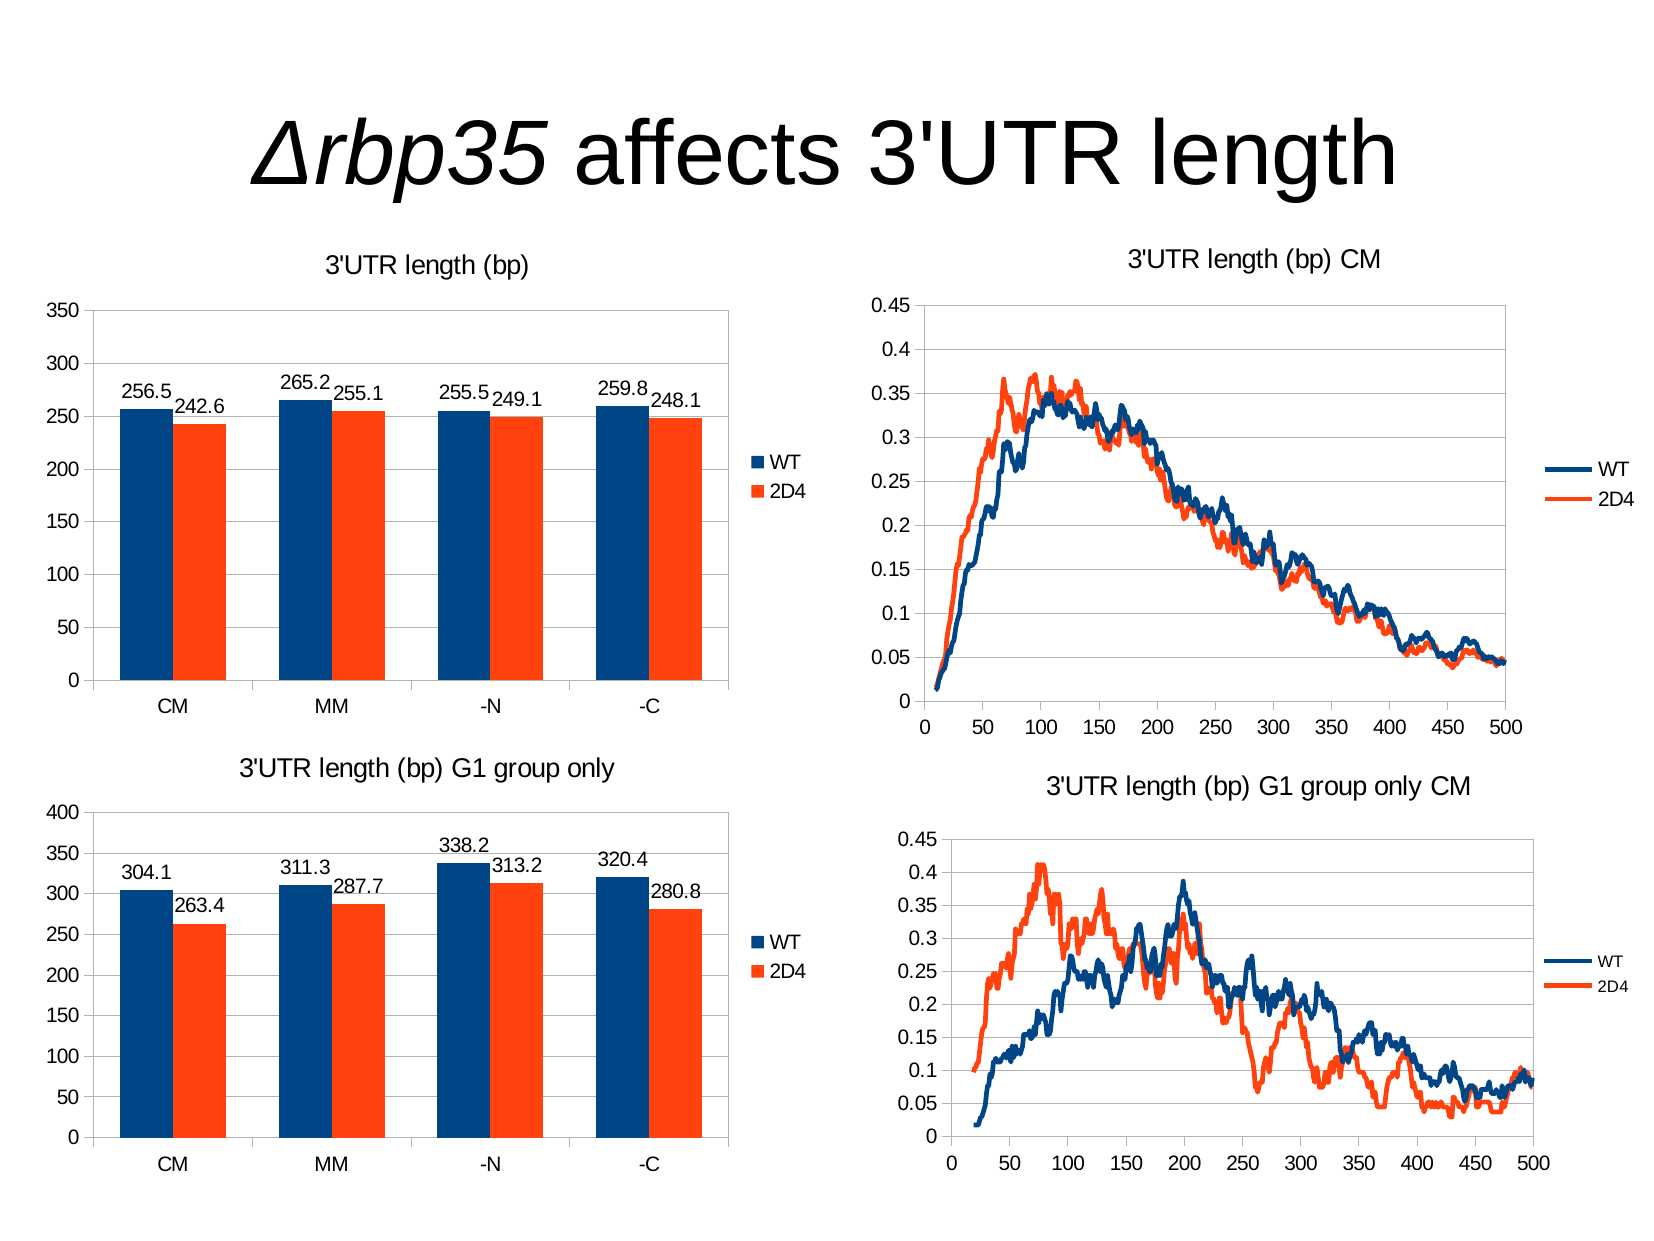

# Δrbp35 affects 3'UTR length
### Chart: 3'UTR length (bp) CM
| Category | WT | 2D4 |
|---|---|---|
### Chart: 3'UTR length (bp)
| Category | WT | 2D4 |
|---|---|---|
| CM | 256.52 | 242.63 |
| MM | 265.17 | 255.07 |
| -N | 255.51 | 249.06 |
| -C | 259.77 | 248.07 |
### Chart: 3'UTR length (bp) G1 group only
| Category | WT | 2D4 |
|---|---|---|
| CM | 304.11 | 263.42 |
| MM | 311.29 | 287.66 |
| -N | 338.23 | 313.15 |
| -C | 320.39 | 280.82 |
### Chart: 3'UTR length (bp) G1 group only CM
| Category | WT | 2D4 |
|---|---|---|